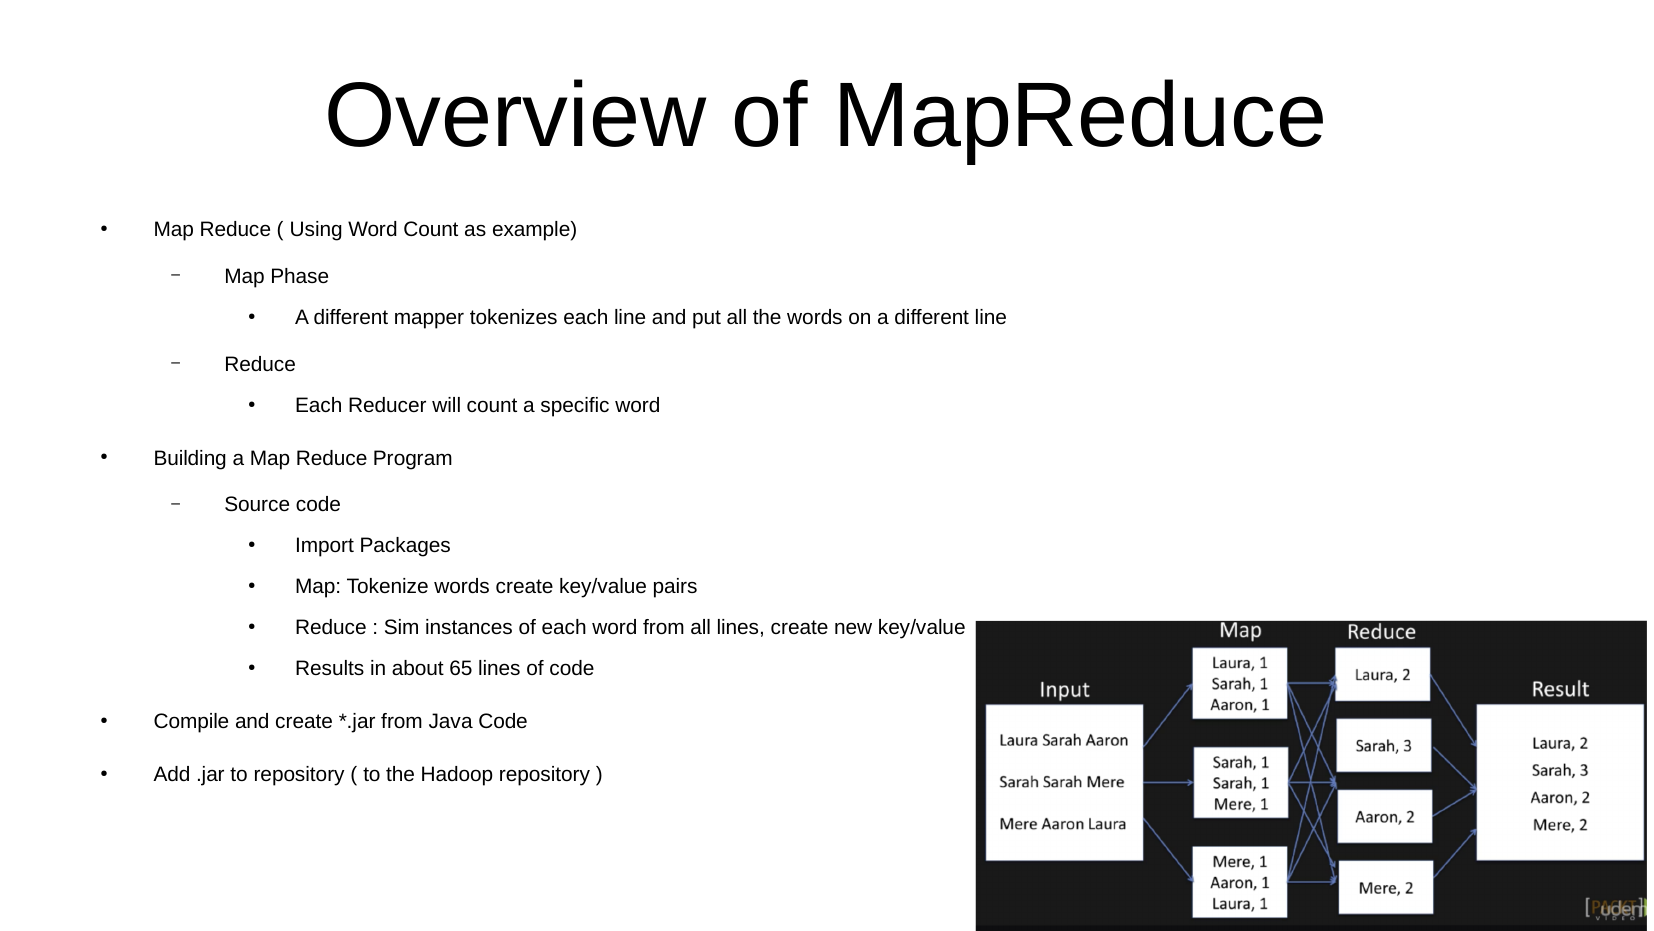

# Overview of MapReduce
Map Reduce ( Using Word Count as example)
Map Phase
A different mapper tokenizes each line and put all the words on a different line
Reduce
Each Reducer will count a specific word
Building a Map Reduce Program
Source code
Import Packages
Map: Tokenize words create key/value pairs
Reduce : Sim instances of each word from all lines, create new key/value
Results in about 65 lines of code
Compile and create *.jar from Java Code
Add .jar to repository ( to the Hadoop repository )